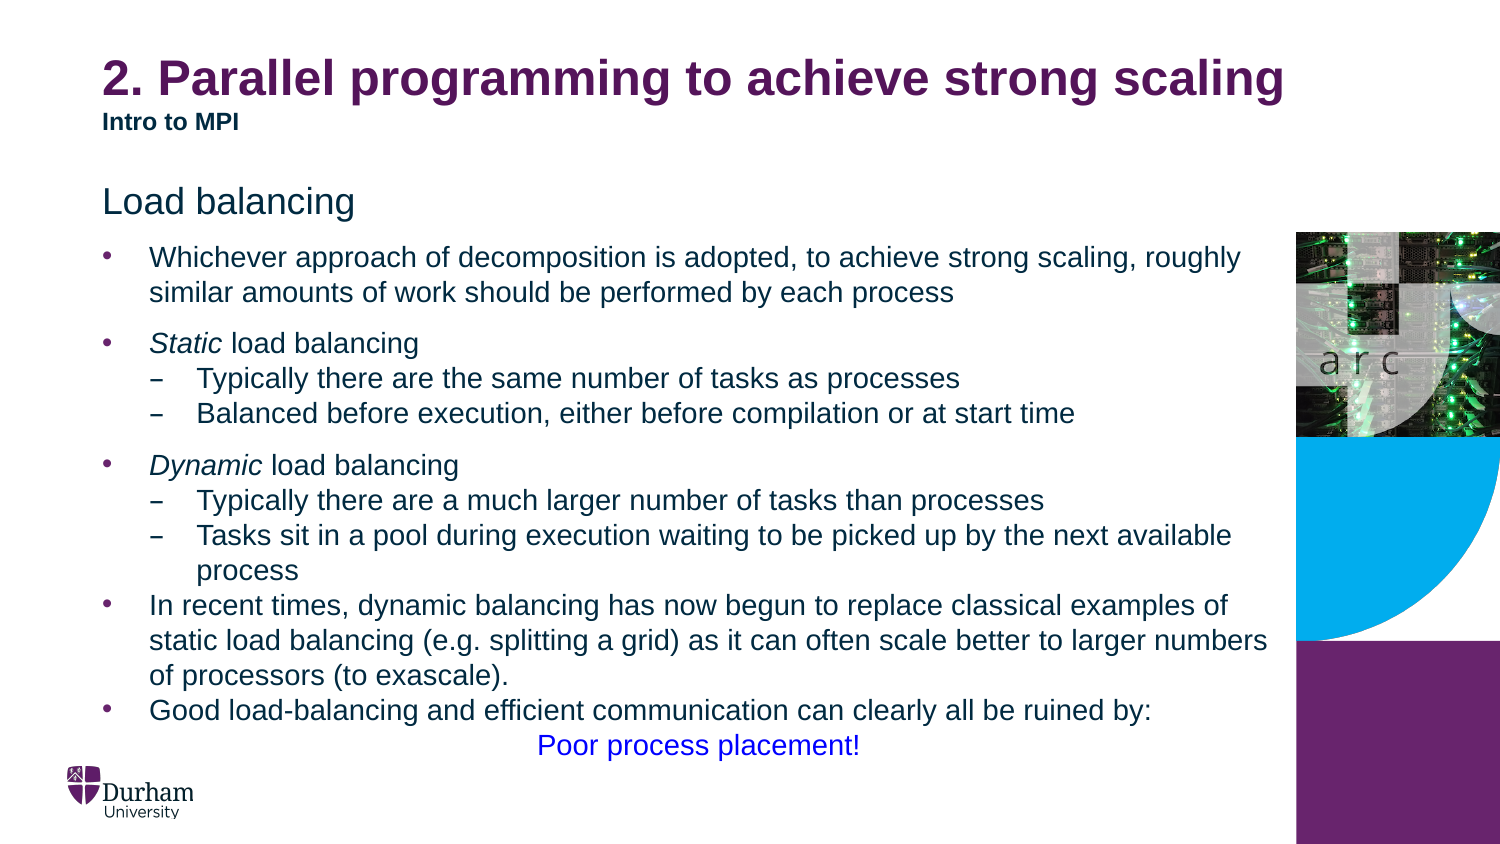

# 2. Parallel programming to achieve strong scaling Intro to MPI
Load balancing
Whichever approach of decomposition is adopted, to achieve strong scaling, roughly similar amounts of work should be performed by each process
Static load balancing
Typically there are the same number of tasks as processes
Balanced before execution, either before compilation or at start time
Dynamic load balancing
Typically there are a much larger number of tasks than processes
Tasks sit in a pool during execution waiting to be picked up by the next available process
In recent times, dynamic balancing has now begun to replace classical examples of static load balancing (e.g. splitting a grid) as it can often scale better to larger numbers of processors (to exascale).
Good load-balancing and efficient communication can clearly all be ruined by:
Poor process placement!